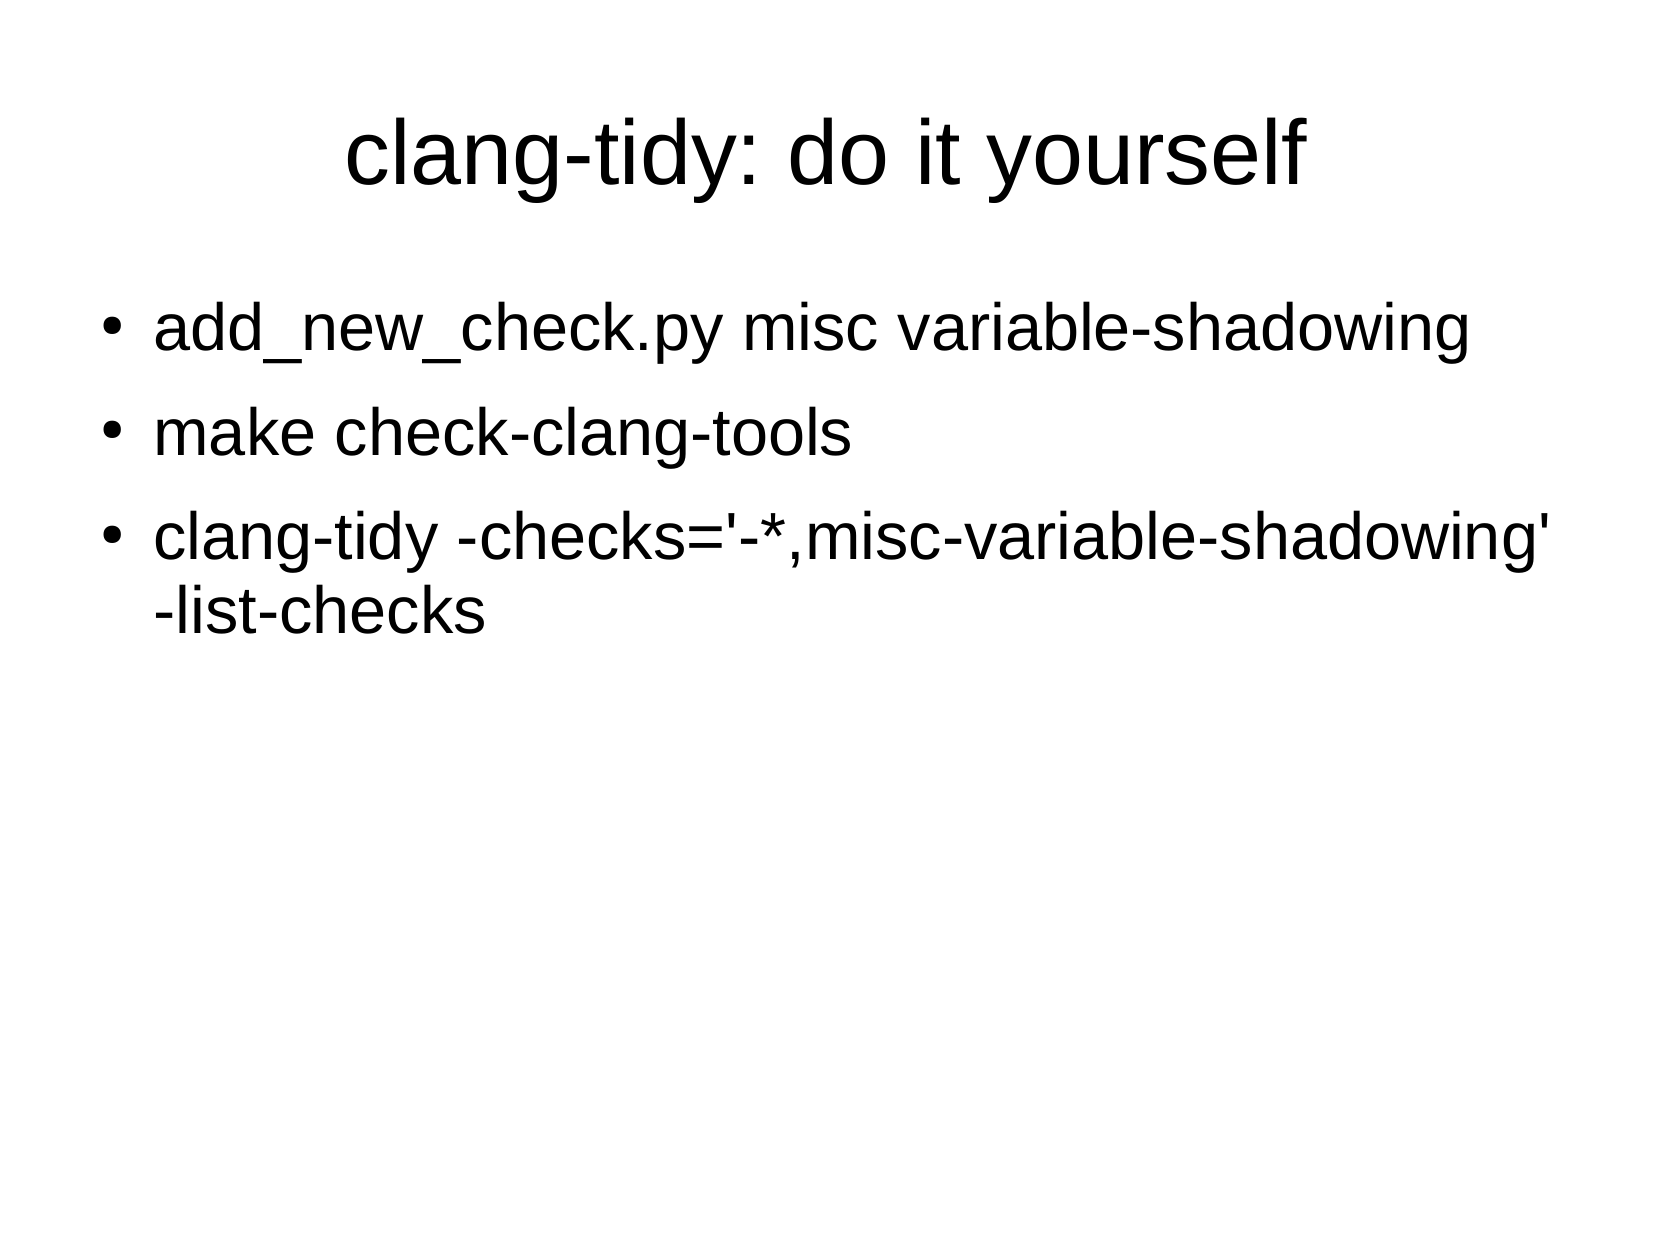

# clang-tidy: do it yourself
add_new_check.py misc variable-shadowing
make check-clang-tools
clang-tidy -checks='-*,misc-variable-shadowing' -list-checks